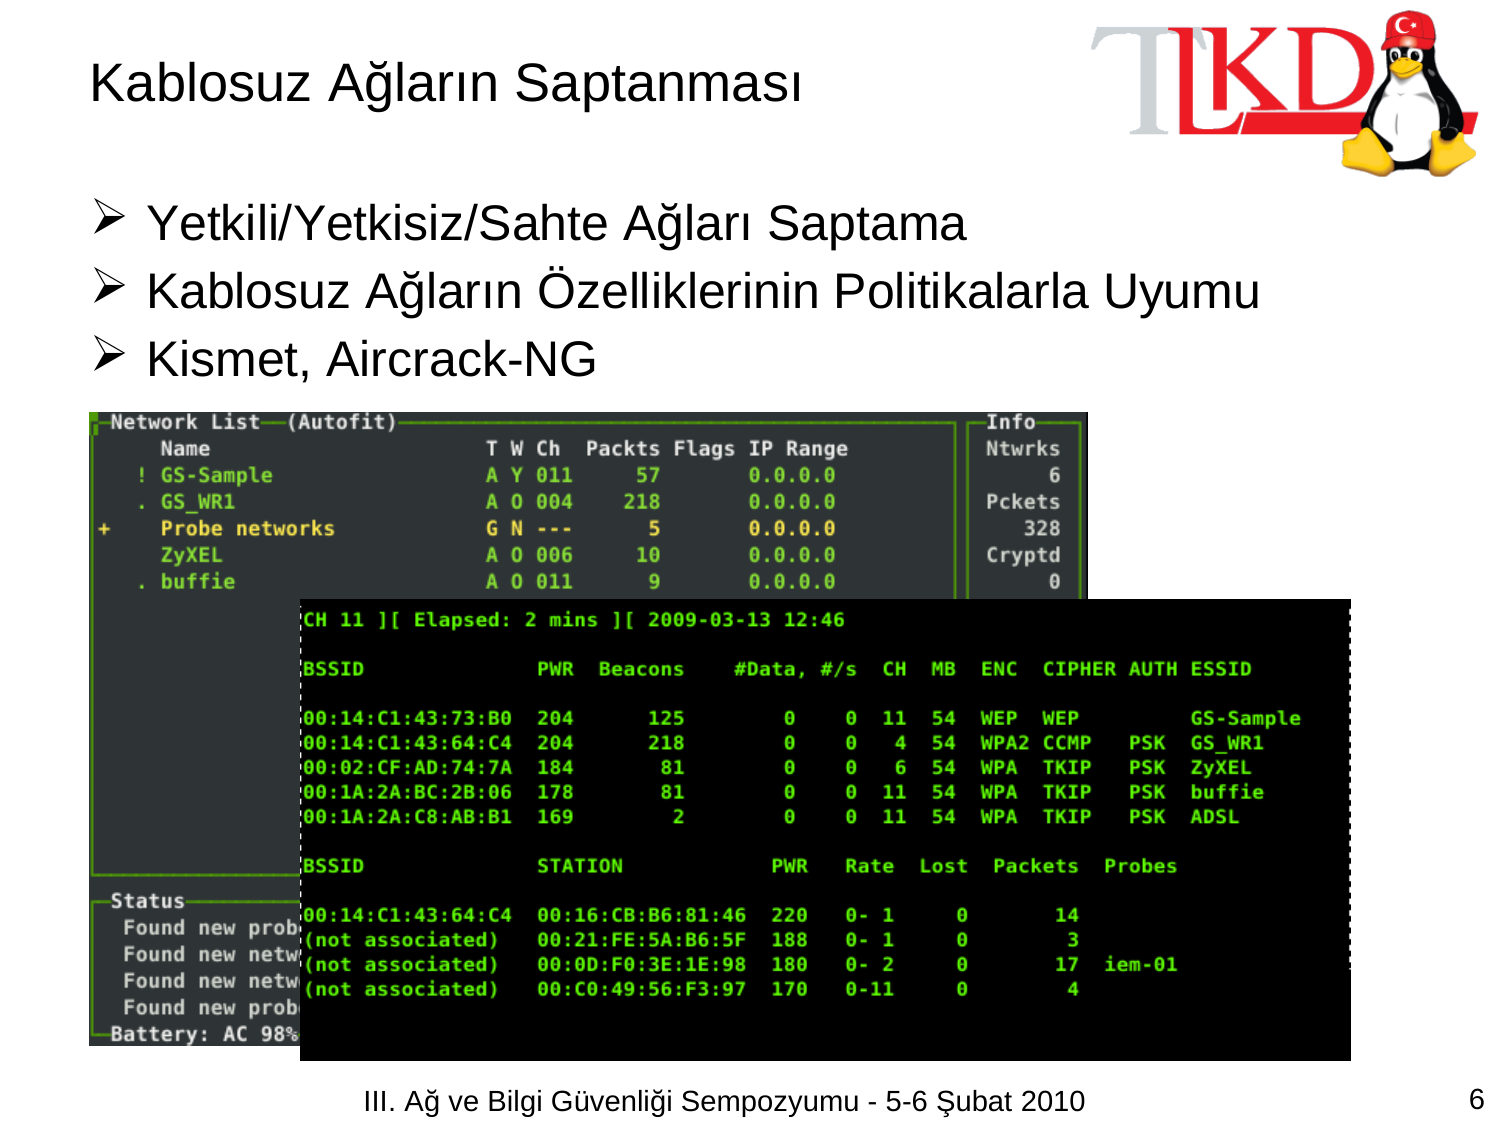

# Kablosuz Ağların Saptanması
Yetkili/Yetkisiz/Sahte Ağları Saptama
Kablosuz Ağların Özelliklerinin Politikalarla Uyumu
Kismet, Aircrack-NG
6